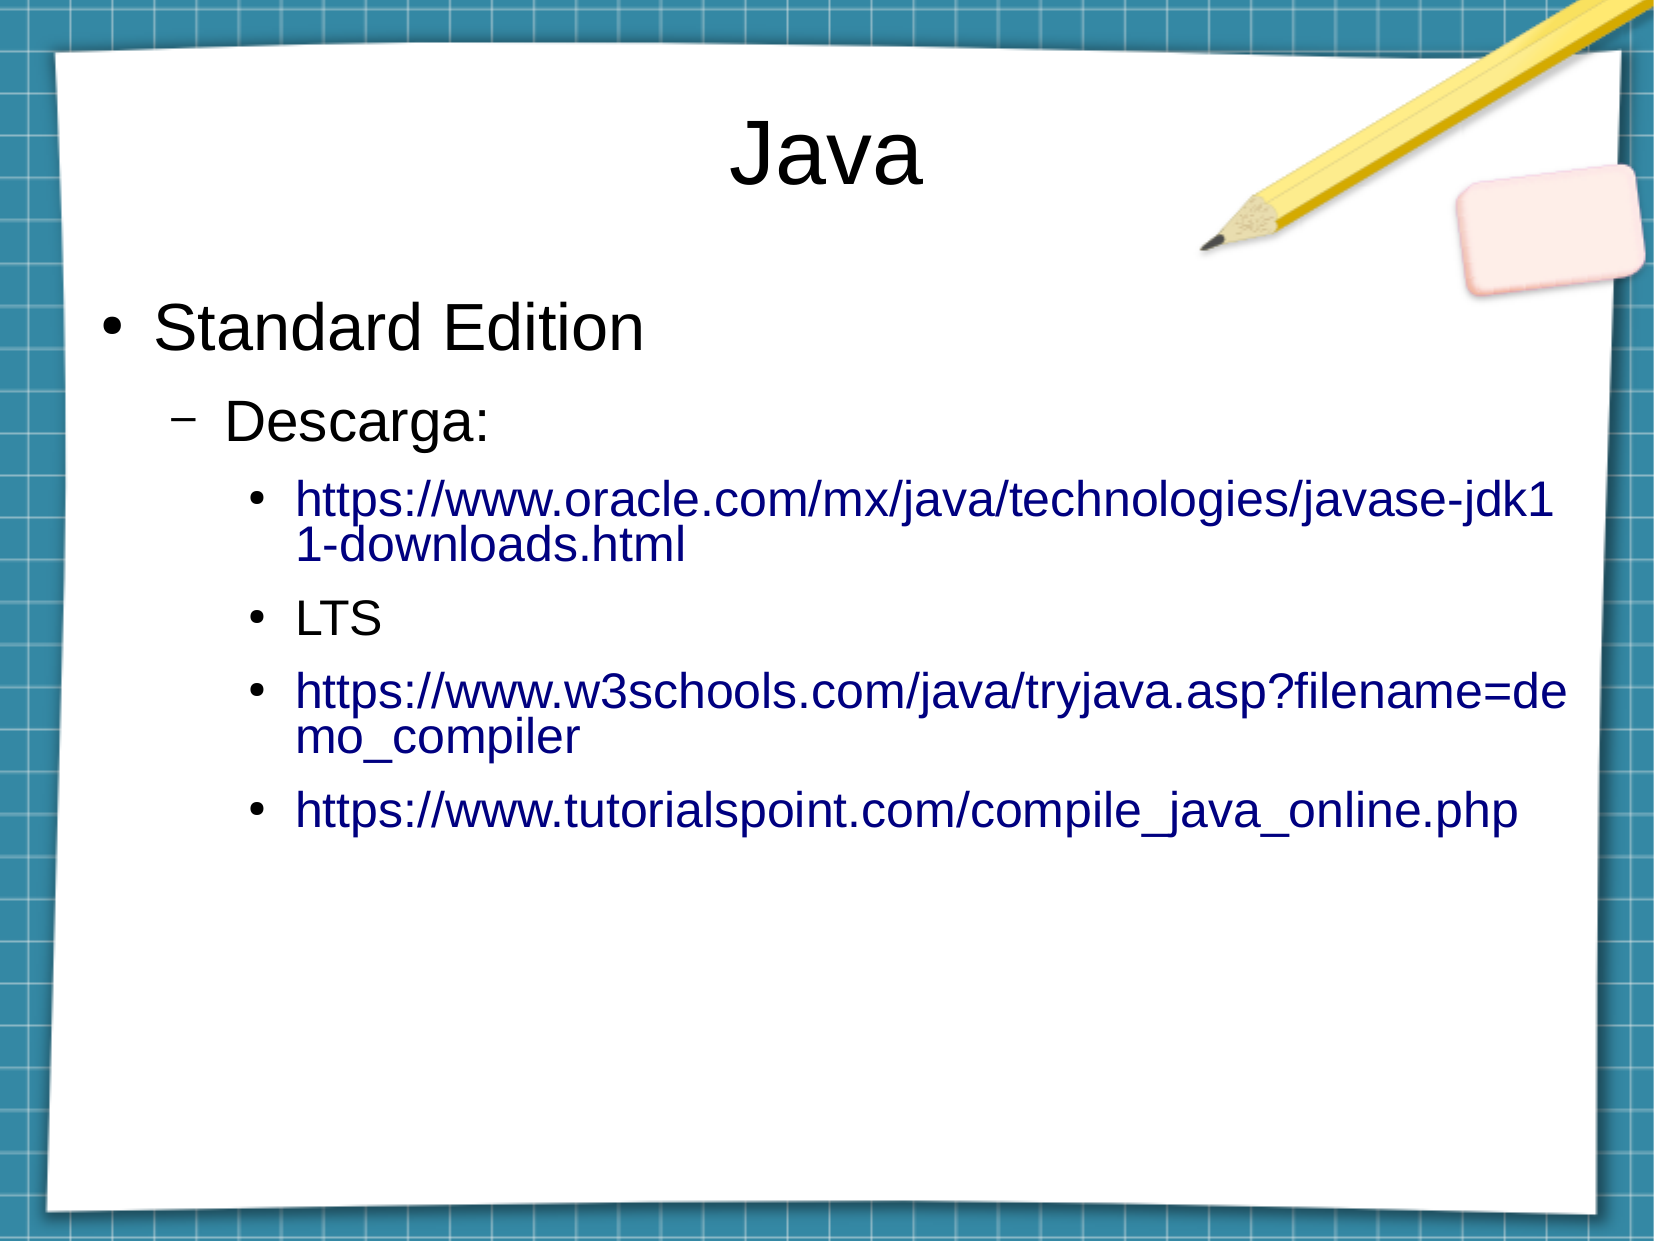

# Java
Standard Edition
Descarga:
https://www.oracle.com/mx/java/technologies/javase-jdk11-downloads.html
LTS
https://www.w3schools.com/java/tryjava.asp?filename=demo_compiler
https://www.tutorialspoint.com/compile_java_online.php